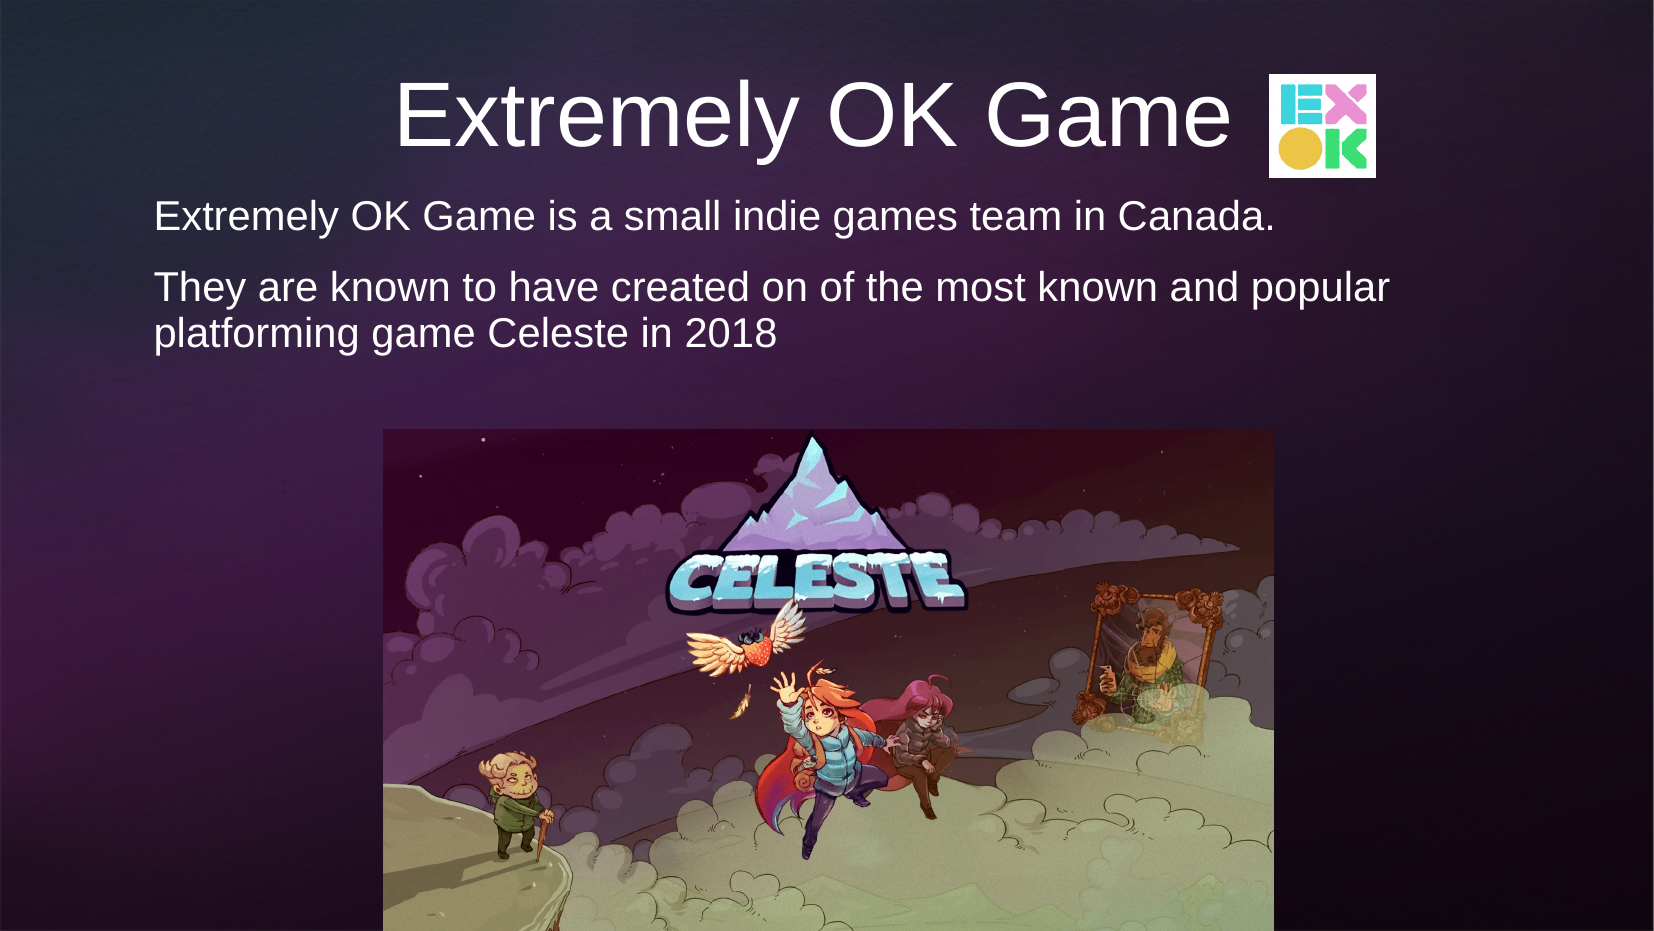

# Extremely OK Game
Extremely OK Game is a small indie games team in Canada.
They are known to have created on of the most known and popular platforming game Celeste in 2018